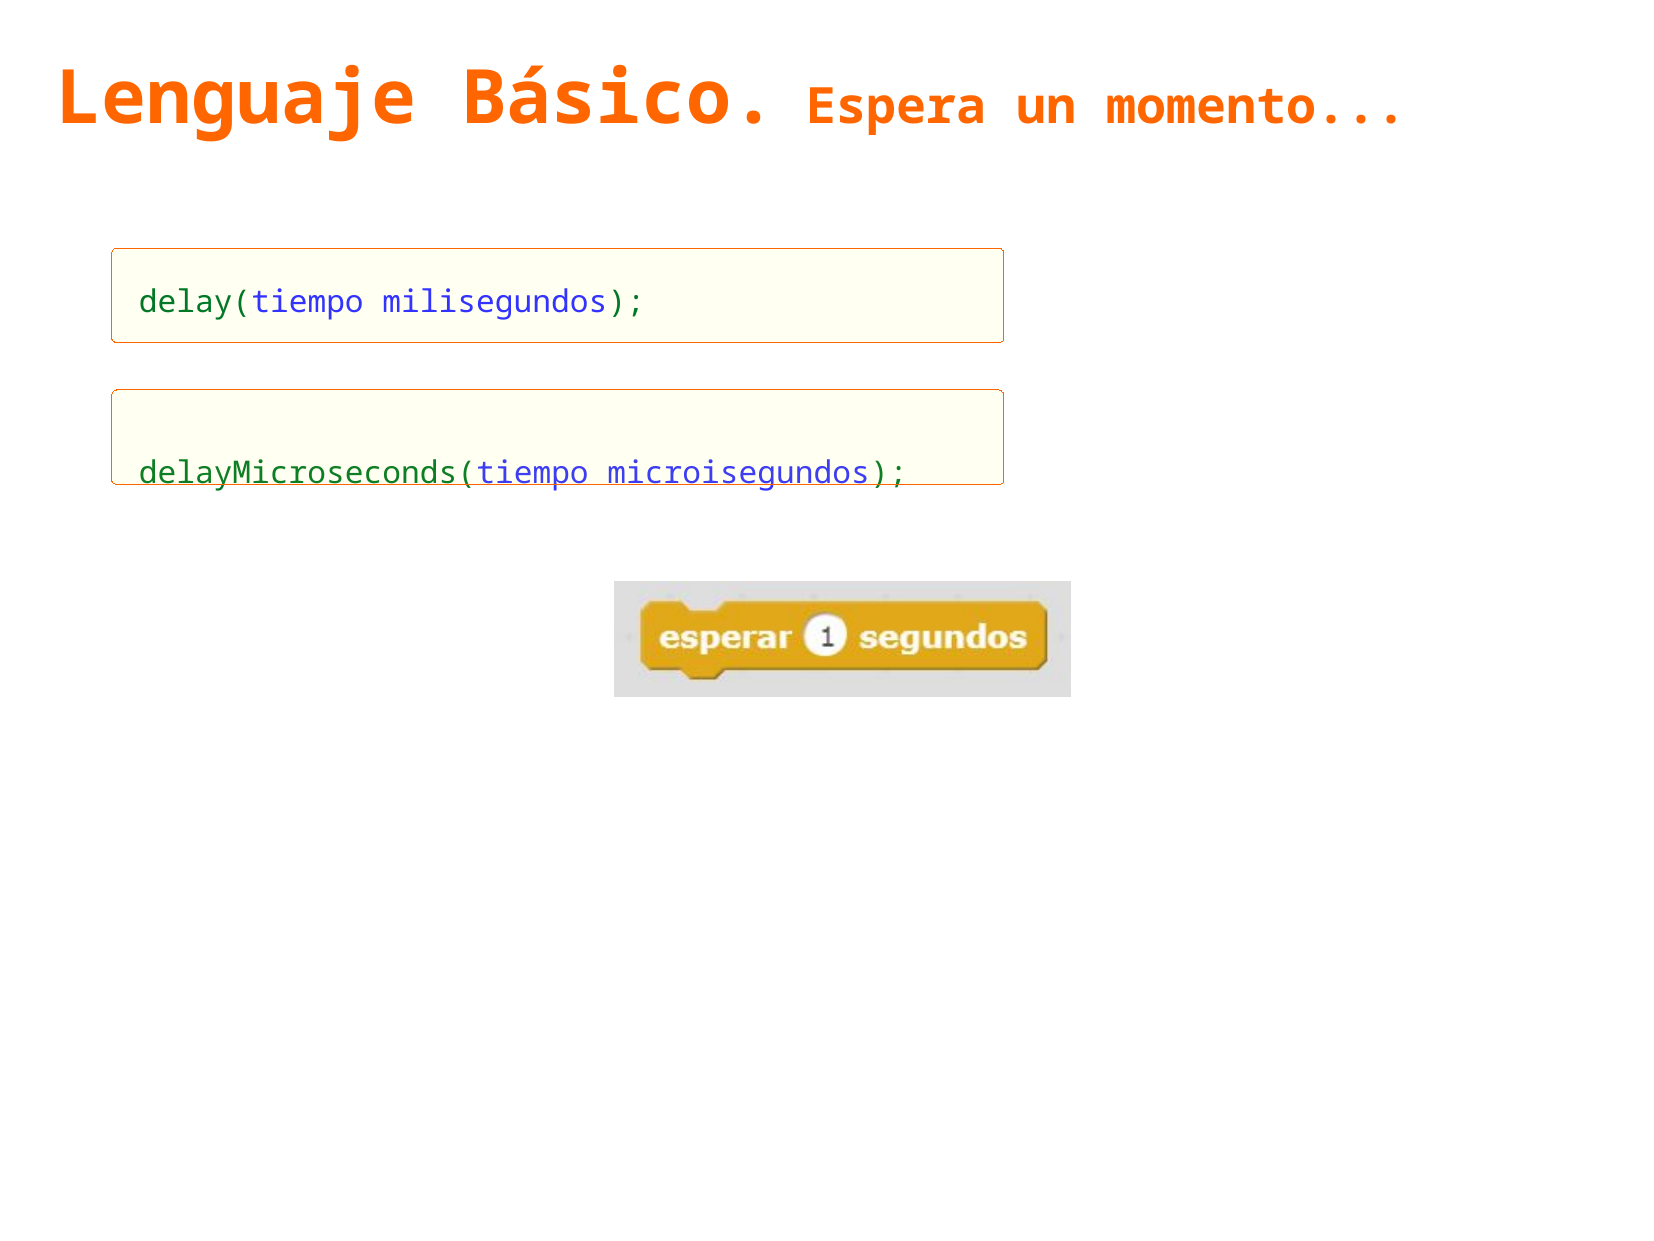

Lenguaje Básico. Espera un momento...
delay(tiempo milisegundos);
delayMicroseconds(tiempo microisegundos);